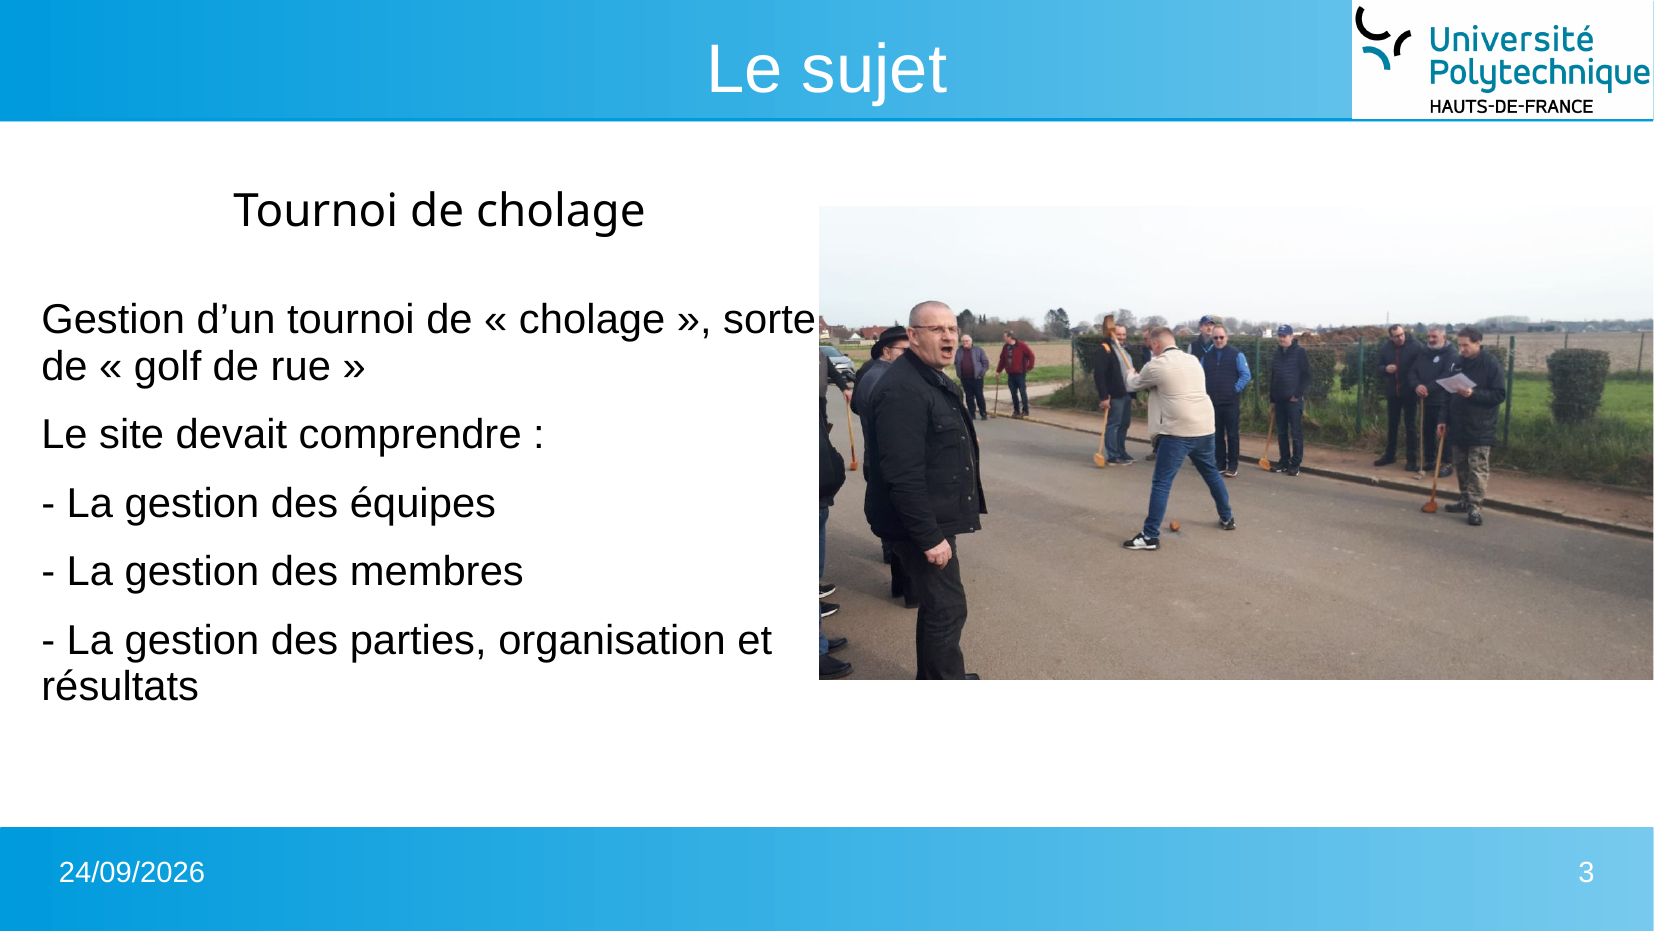

# Le sujet
Tournoi de cholage
Gestion d’un tournoi de « cholage », sorte de « golf de rue »
Le site devait comprendre :
- La gestion des équipes
- La gestion des membres
- La gestion des parties, organisation et résultats
3